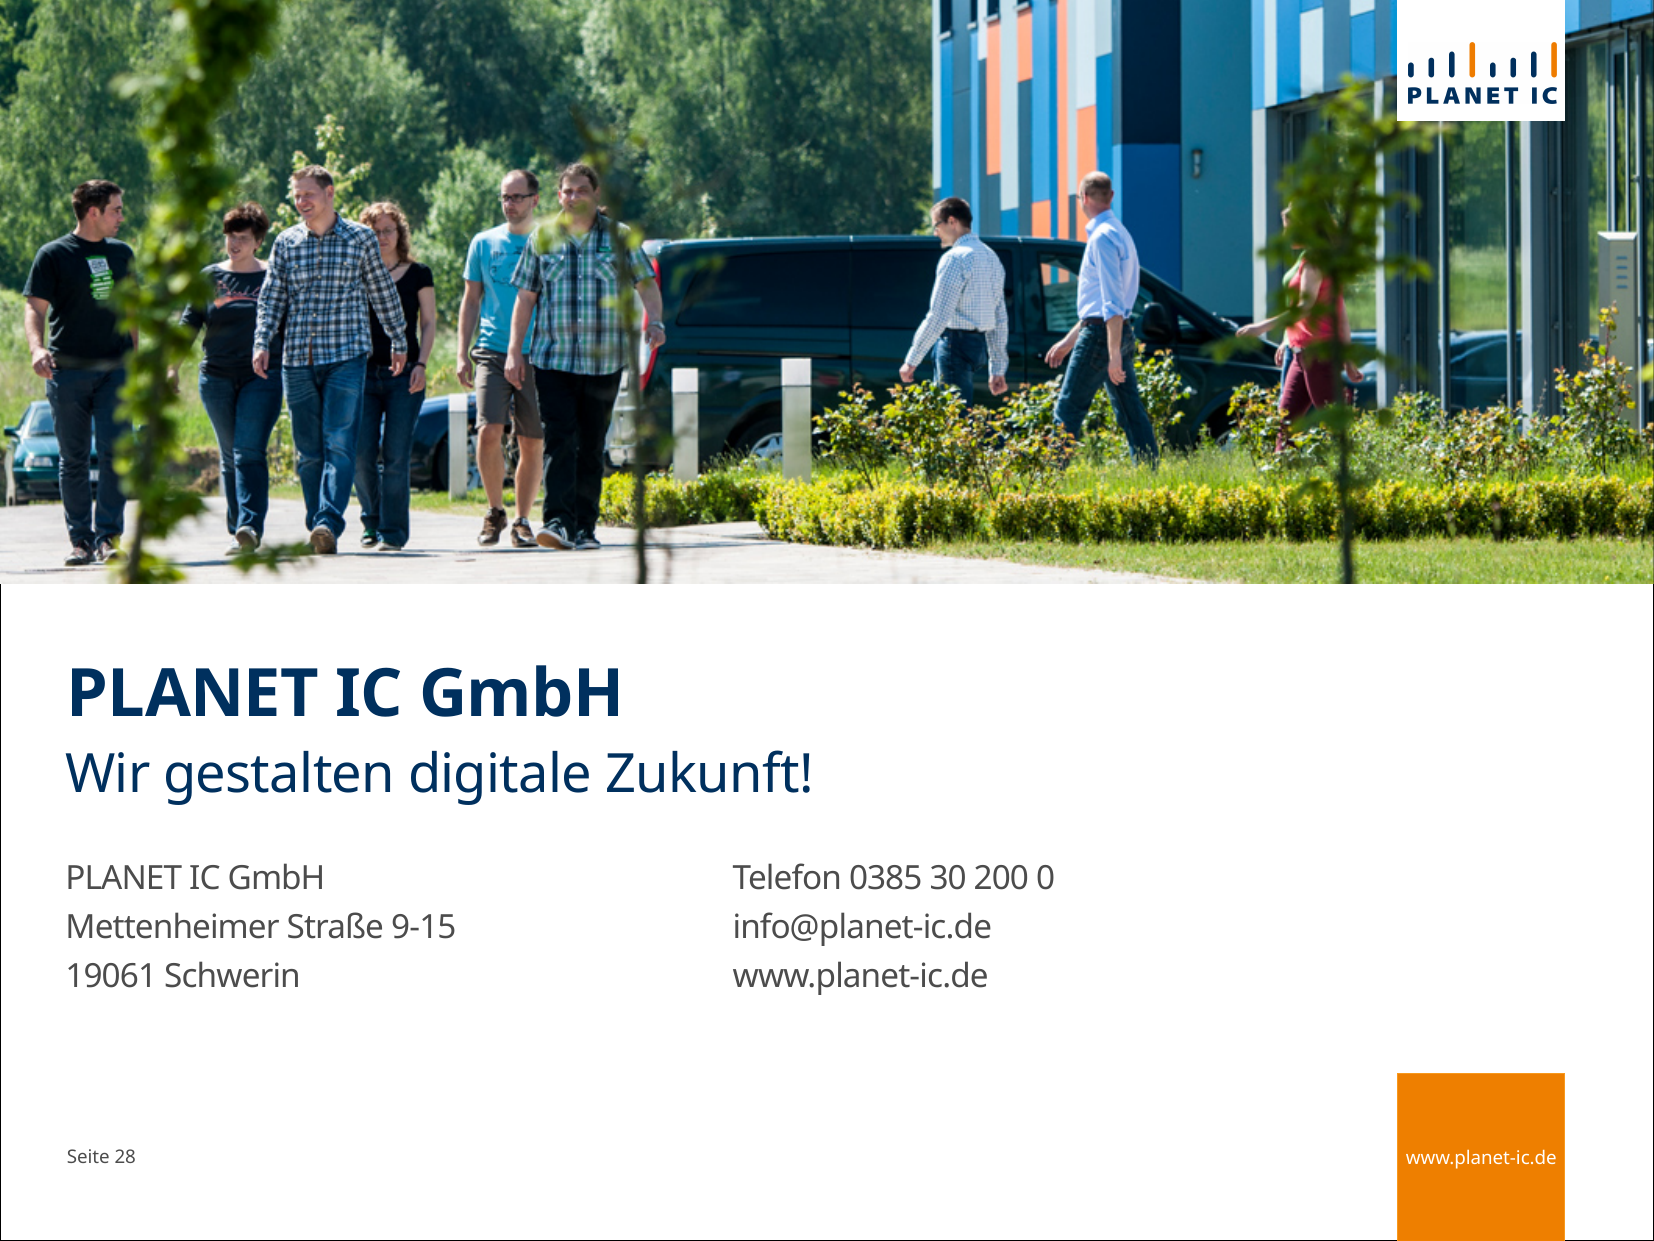

PLANET IC GmbH
Mettenheimer Straße 9-15
19061 Schwerin
Telefon 0385 30 200 0
info@planet-ic.de
www.planet-ic.de